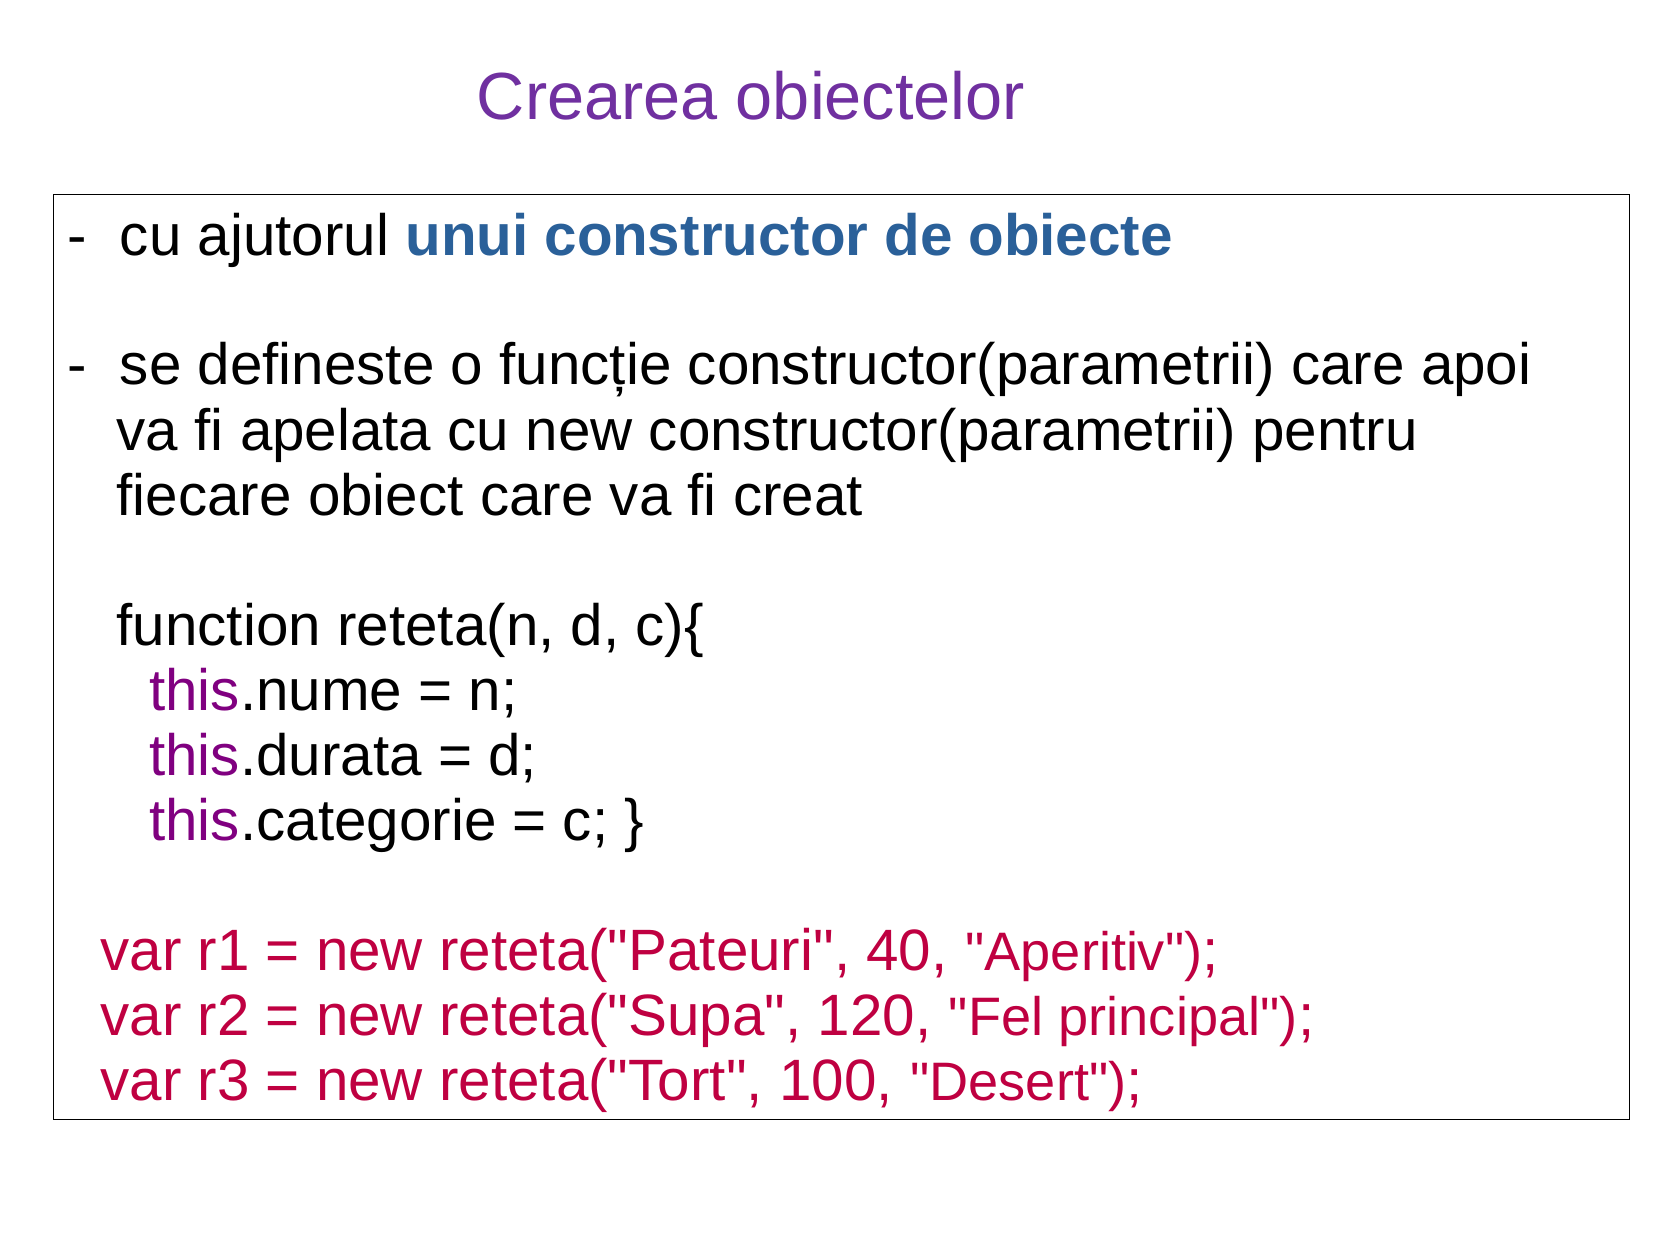

Crearea obiectelor
- cu ajutorul unui constructor de obiecte
- se defineste o funcție constructor(parametrii) care apoi
 va fi apelata cu new constructor(parametrii) pentru fiecare obiect care va fi creat
 function reteta(n, d, c){
 this.nume = n;
 this.durata = d;
 this.categorie = c; }
 var r1 = new reteta("Pateuri", 40, "Aperitiv");
 var r2 = new reteta("Supa", 120, "Fel principal");
 var r3 = new reteta("Tort", 100, "Desert");